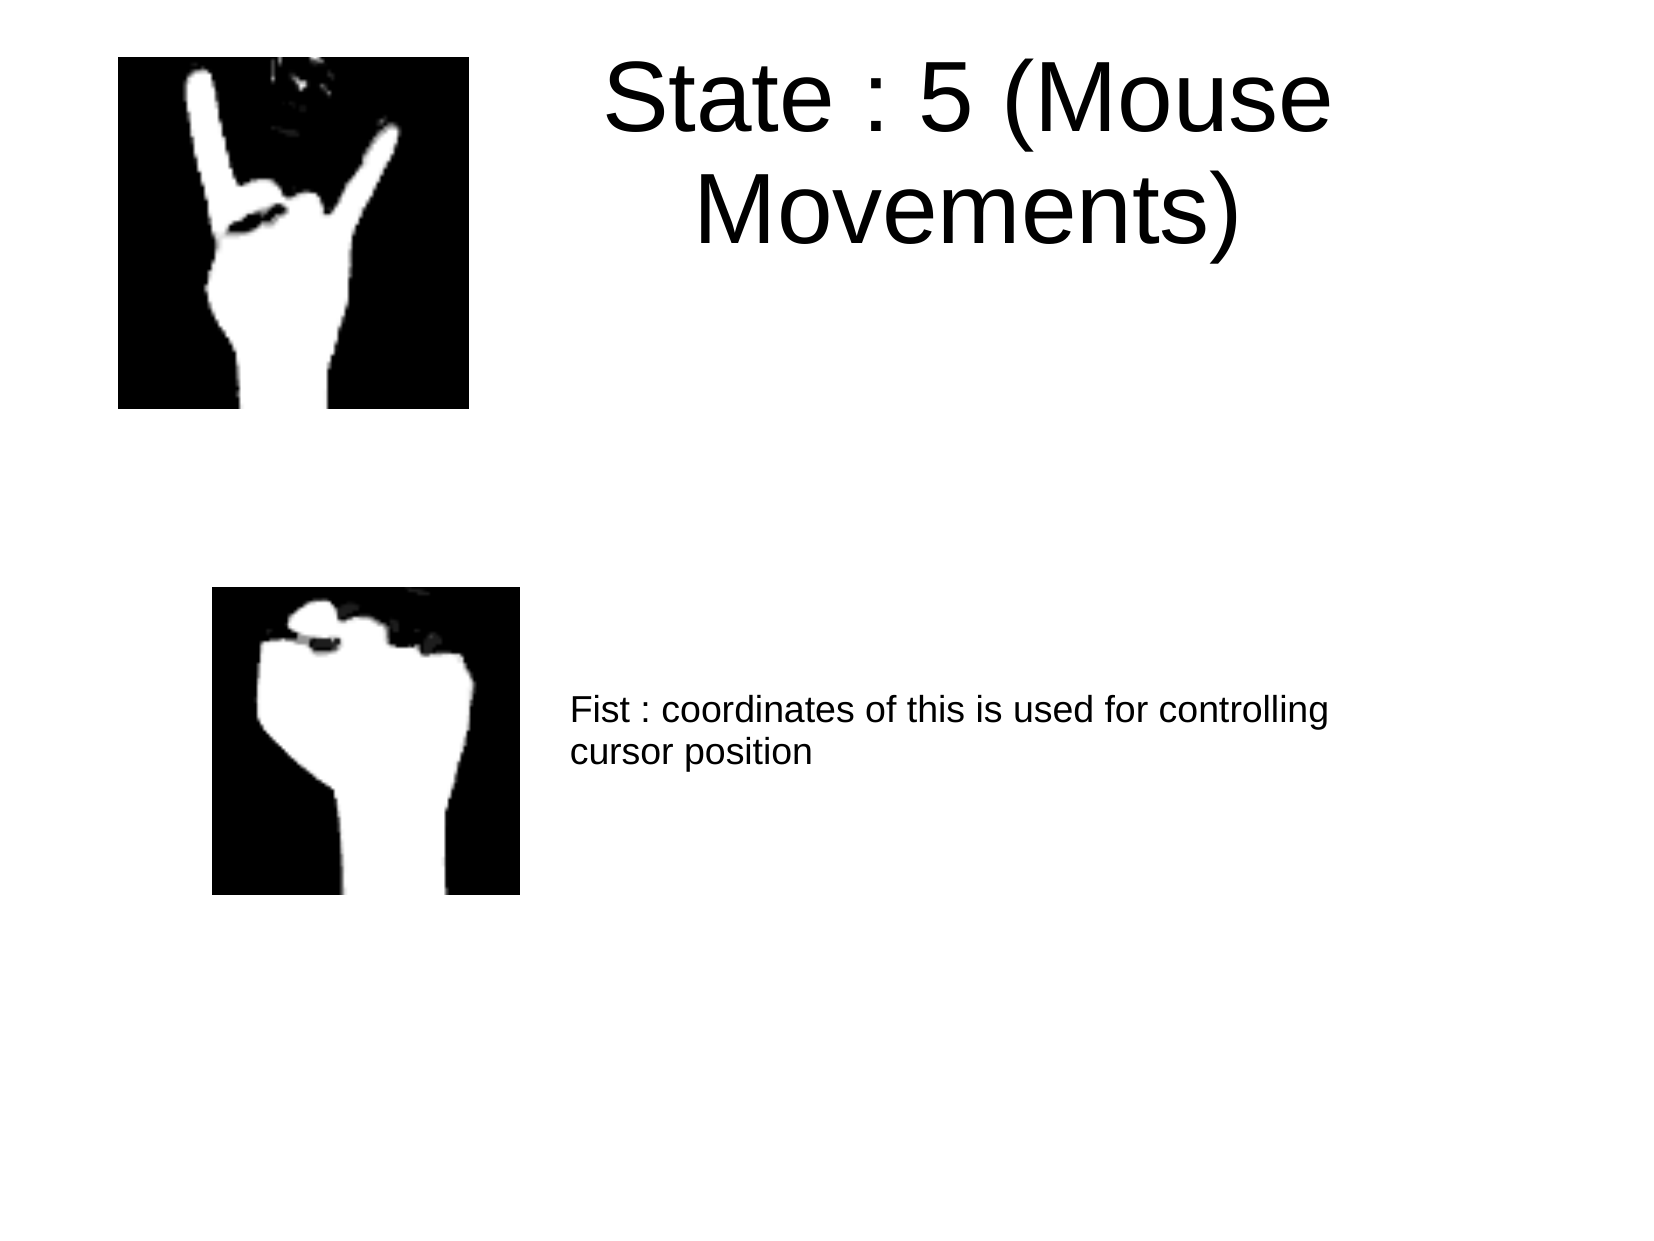

# State : 5 (Mouse Movements)
Fist : coordinates of this is used for controlling cursor position